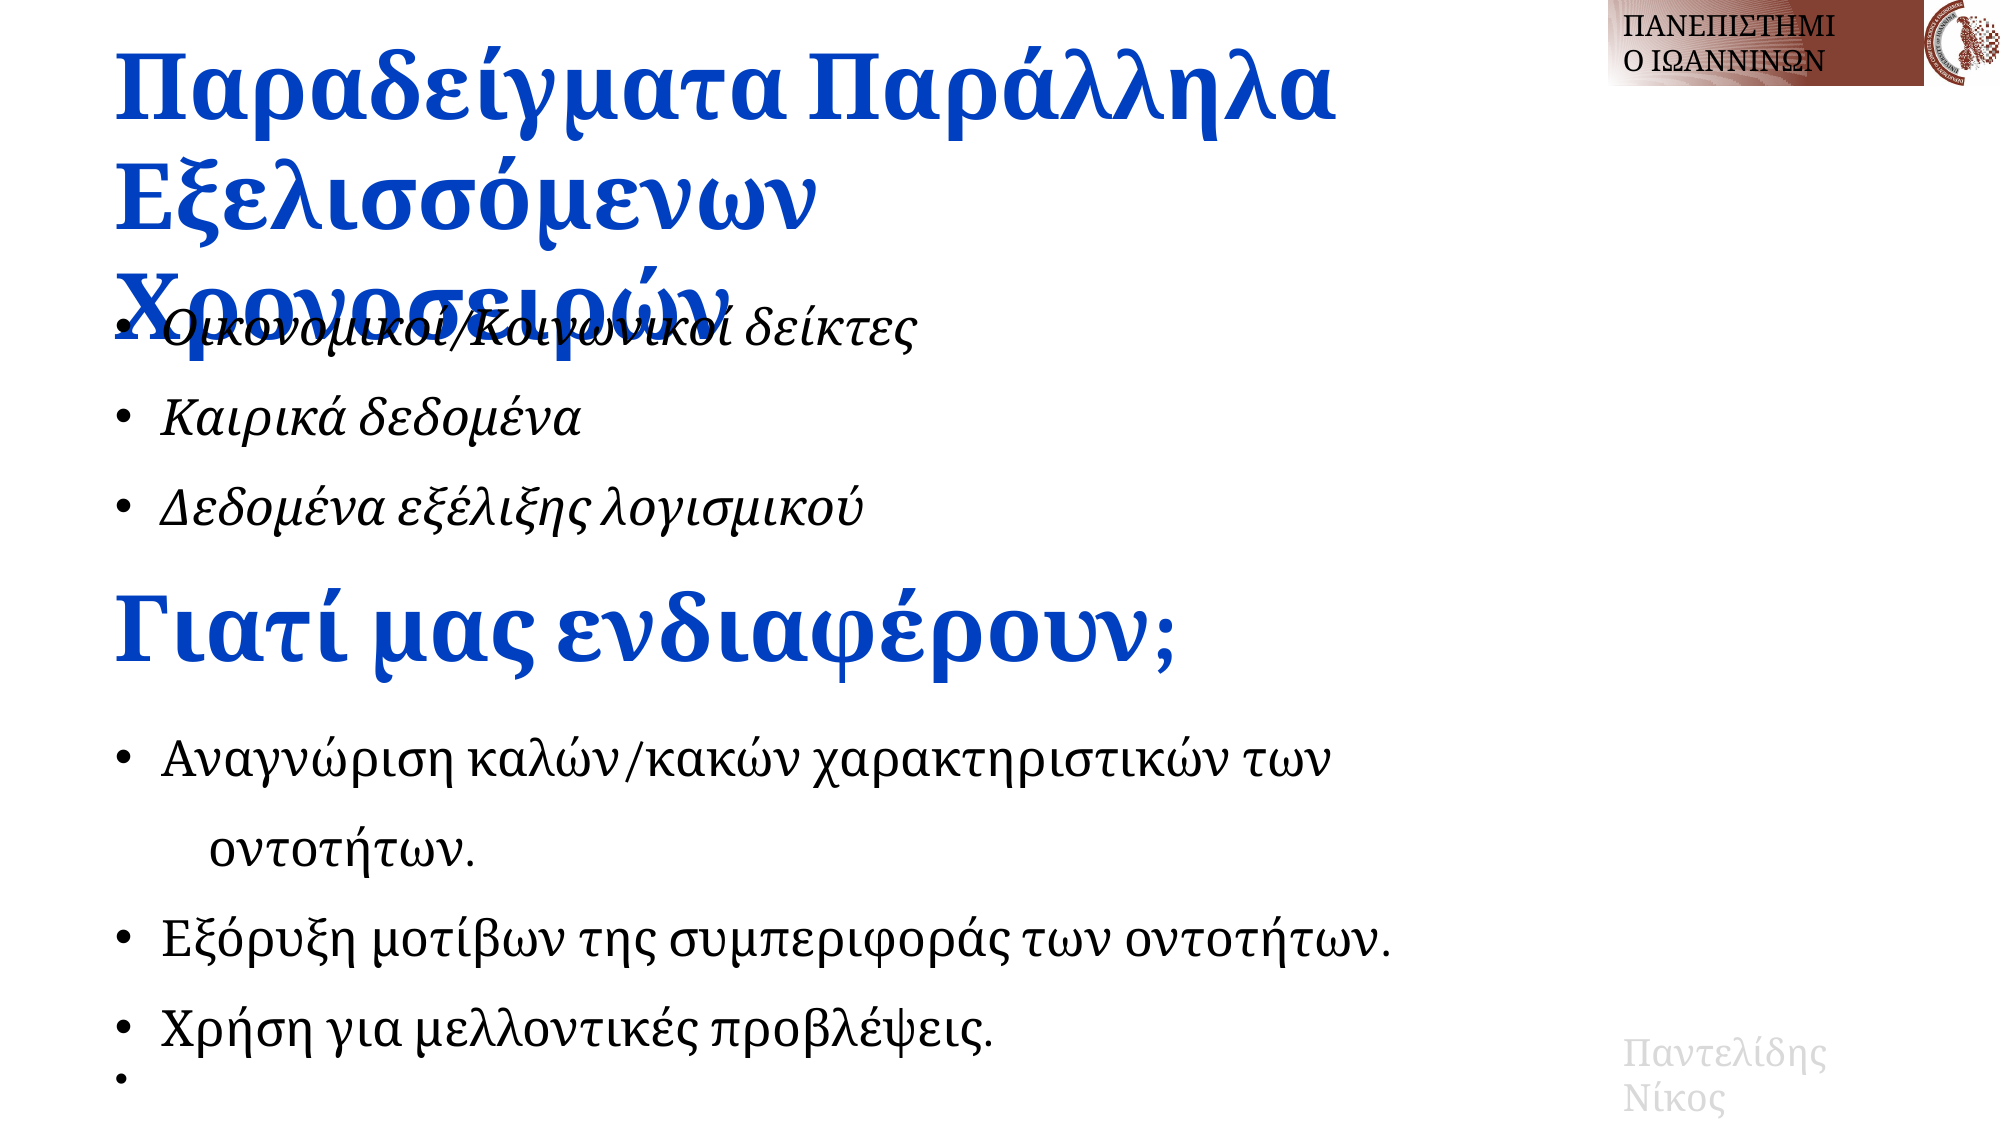

Παραδείγματα Παράλληλα Εξελισσόμενων Χρονοσειρών
Οικονομικοί/Κοινωνικοί δείκτες
Καιρικά δεδομένα
Δεδομένα εξέλιξης λογισμικού
Γιατί μας ενδιαφέρουν;
Αναγνώριση καλών/κακών χαρακτηριστικών των οντοτήτων.
Εξόρυξη μοτίβων της συμπεριφοράς των οντοτήτων.
Χρήση για μελλοντικές προβλέψεις.